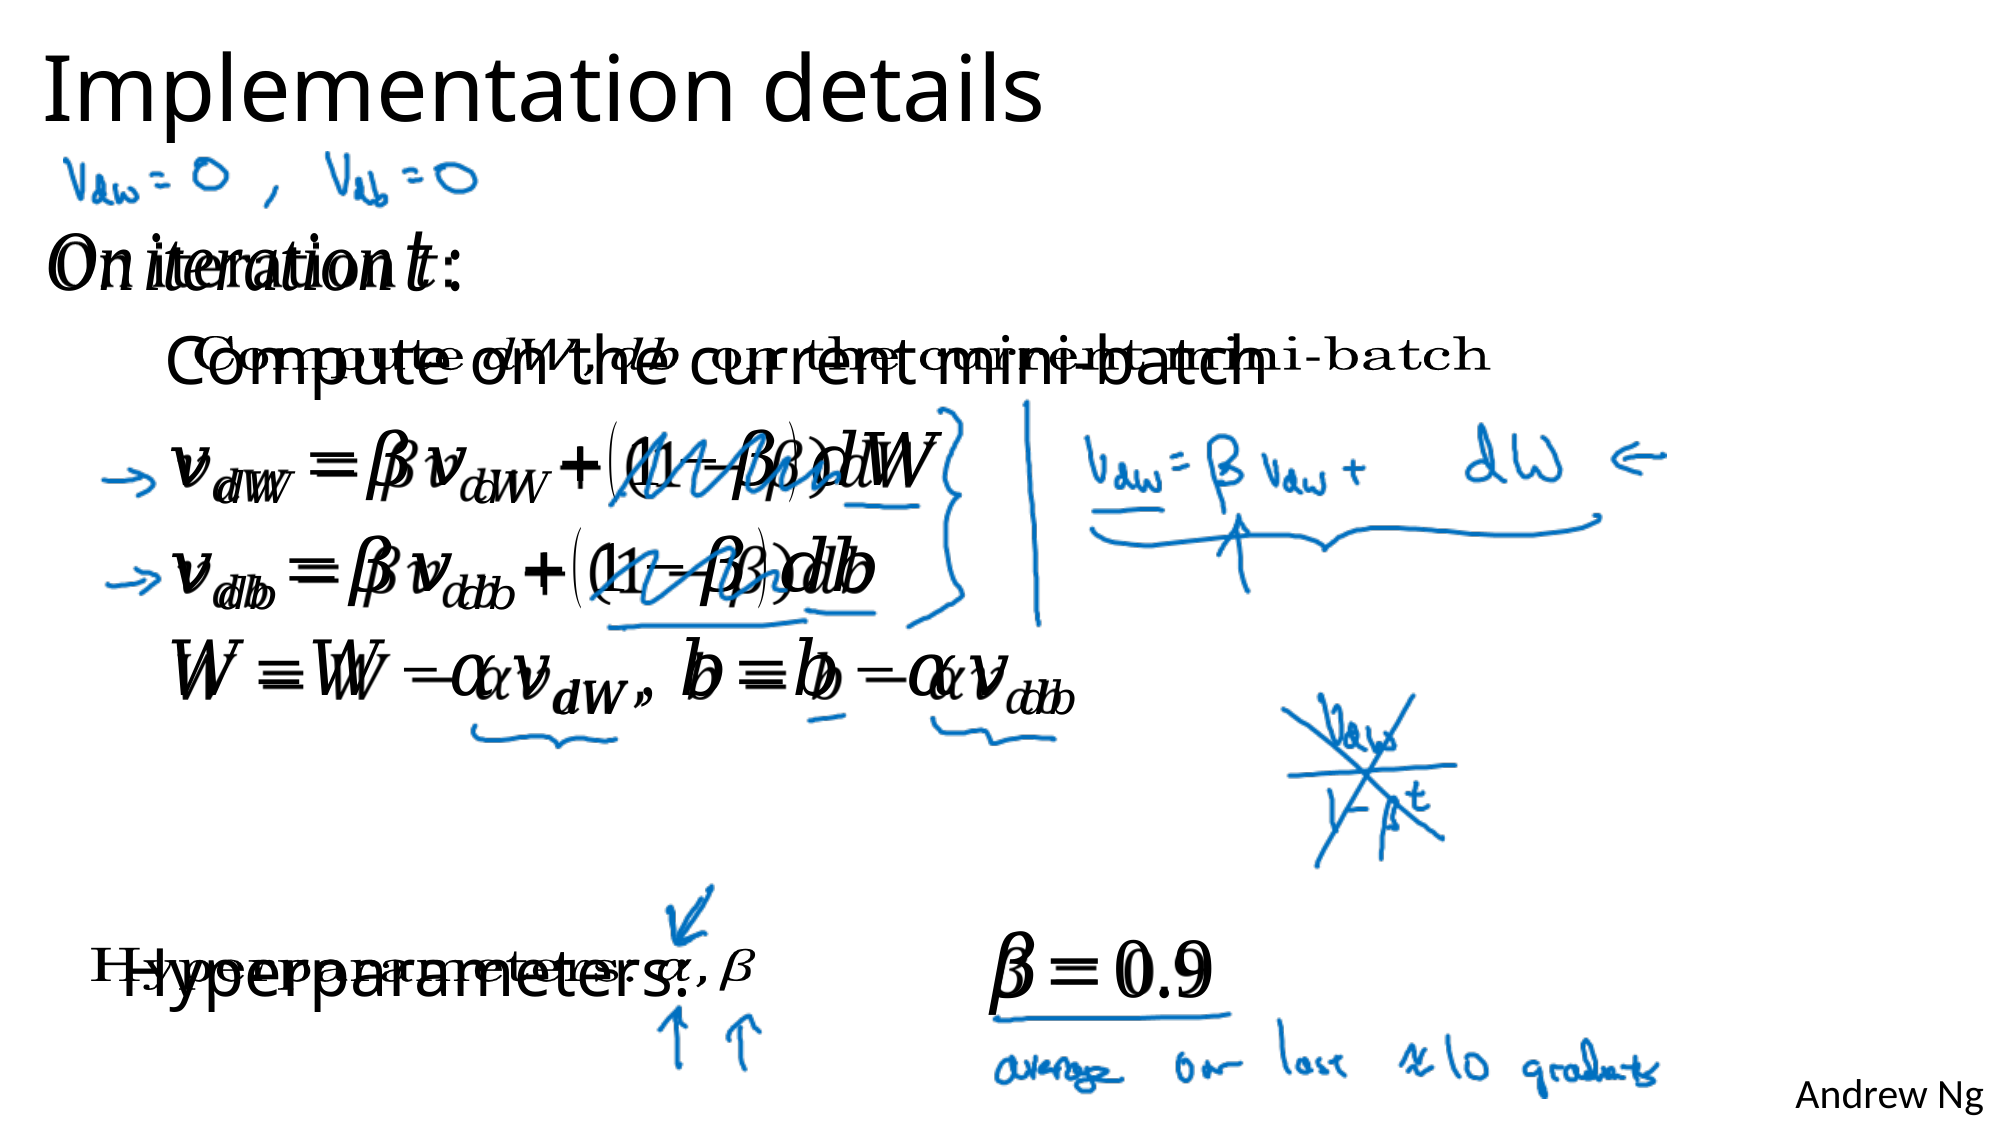

# Implementation details
Compute on the current mini-batch
Hyperparameters: